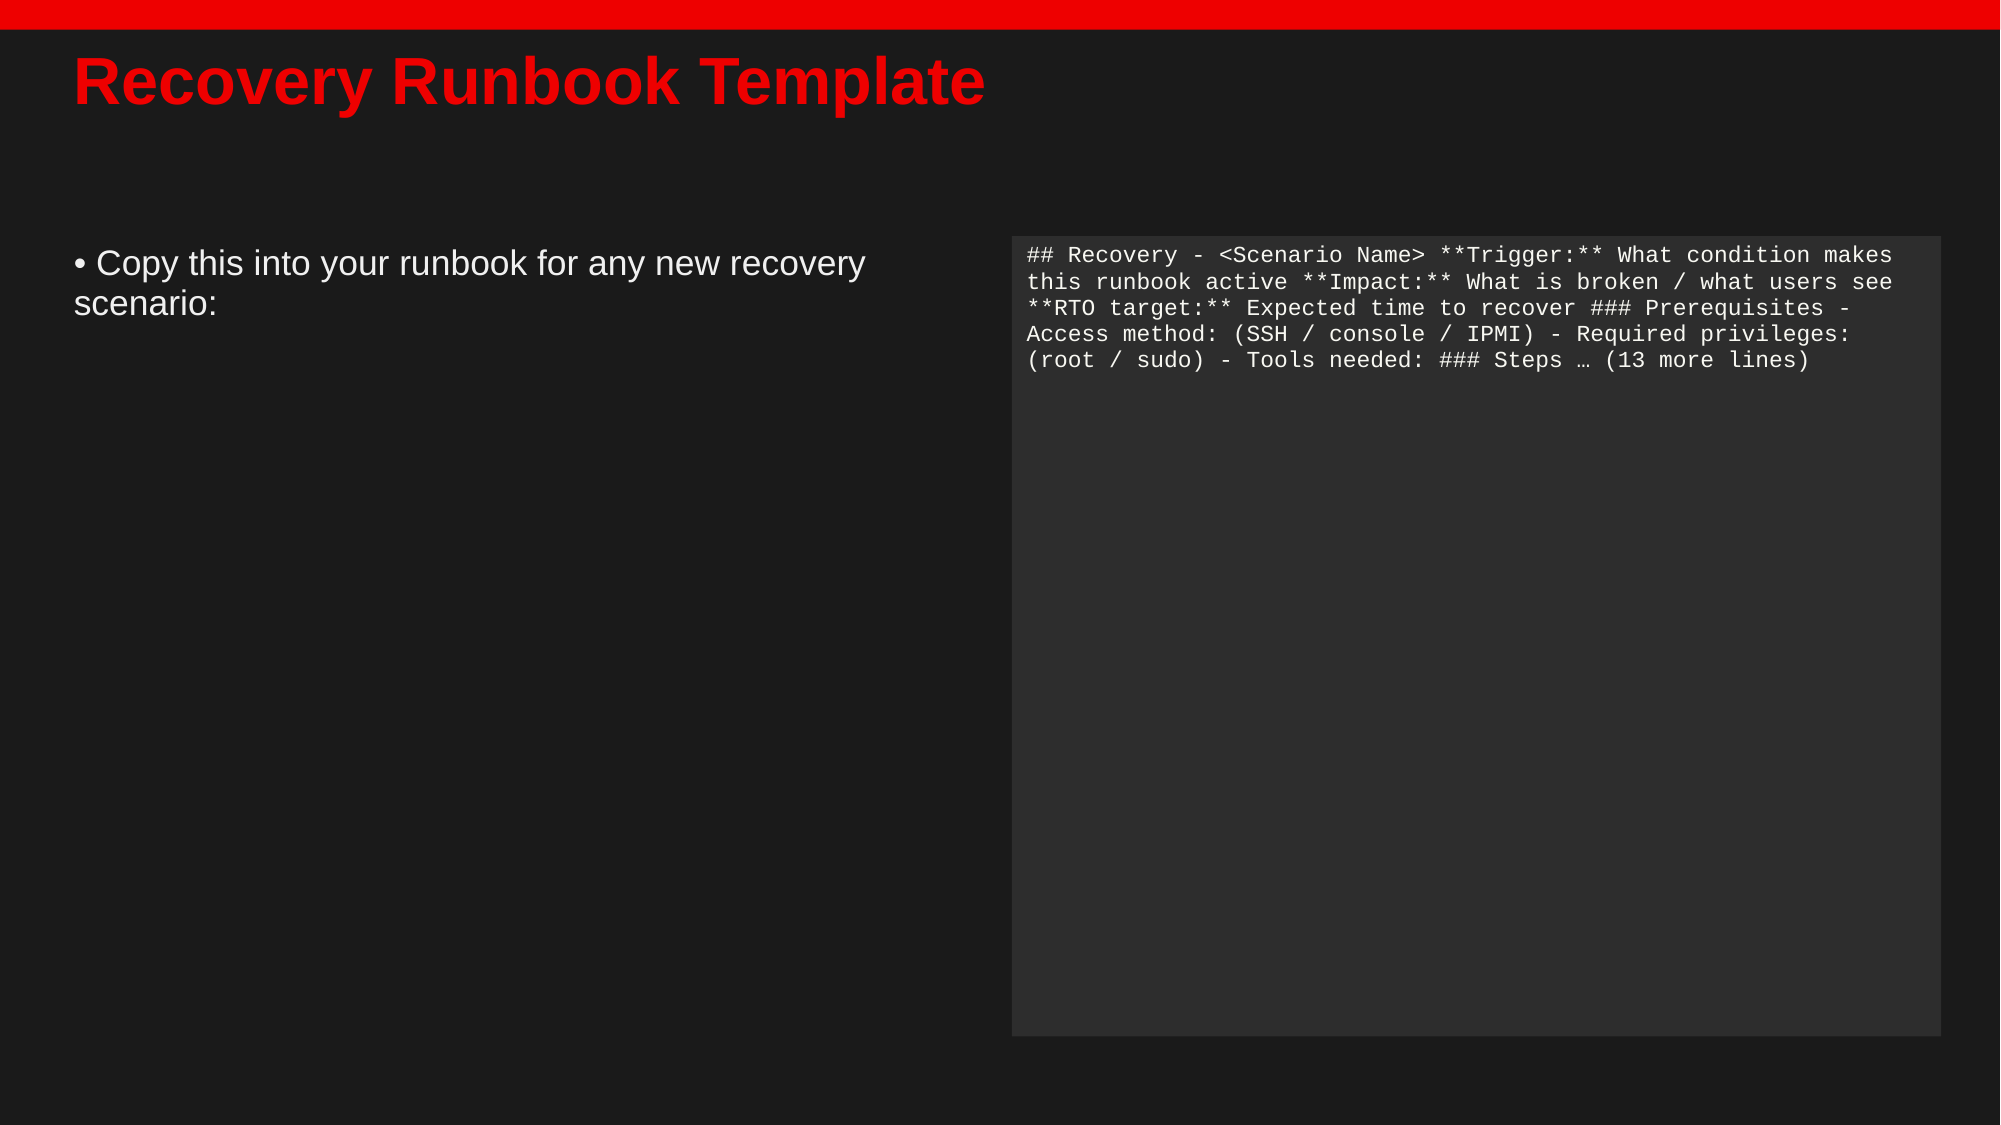

Recovery Runbook Template
• Copy this into your runbook for any new recovery scenario:
## Recovery - <Scenario Name> **Trigger:** What condition makes this runbook active **Impact:** What is broken / what users see **RTO target:** Expected time to recover ### Prerequisites - Access method: (SSH / console / IPMI) - Required privileges: (root / sudo) - Tools needed: ### Steps … (13 more lines)